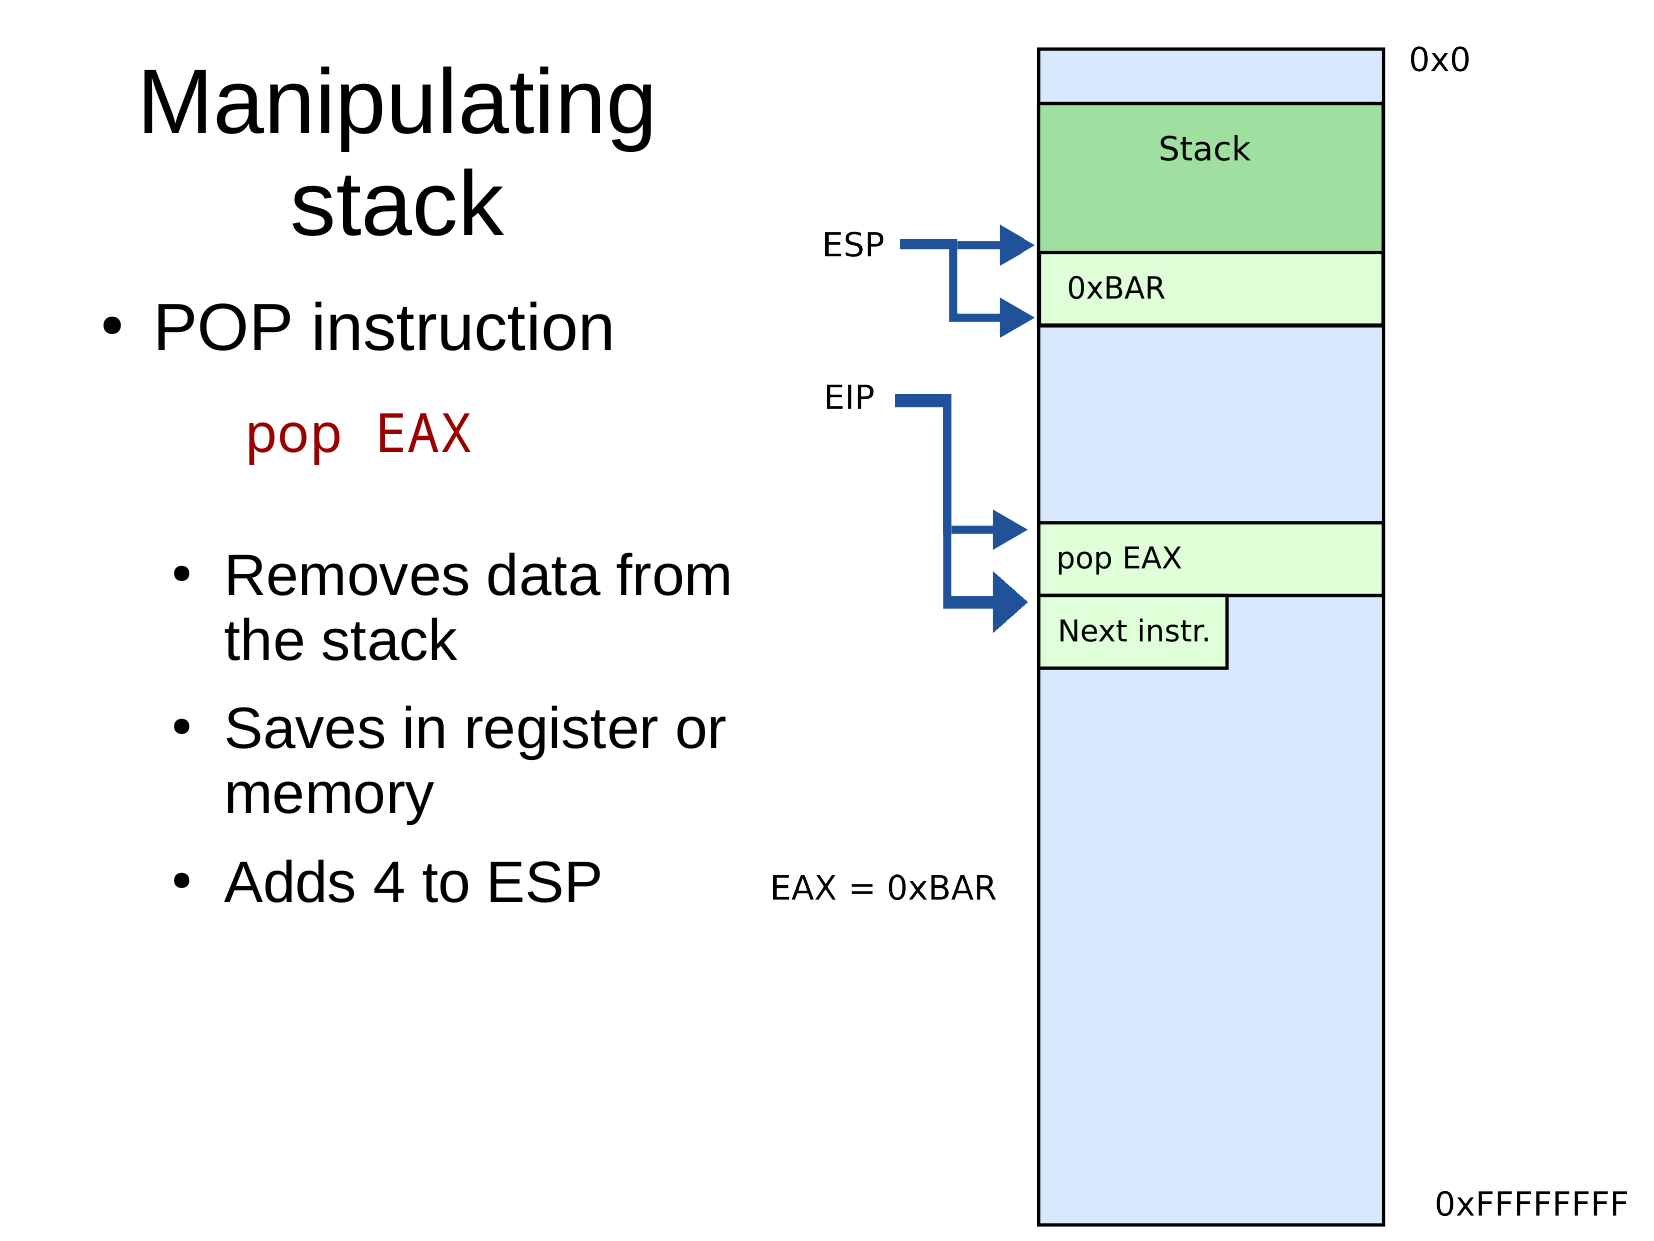

# Manipulating stack
POP instruction
 pop EAX
Removes data from the stack
Saves in register or memory
Adds 4 to ESP